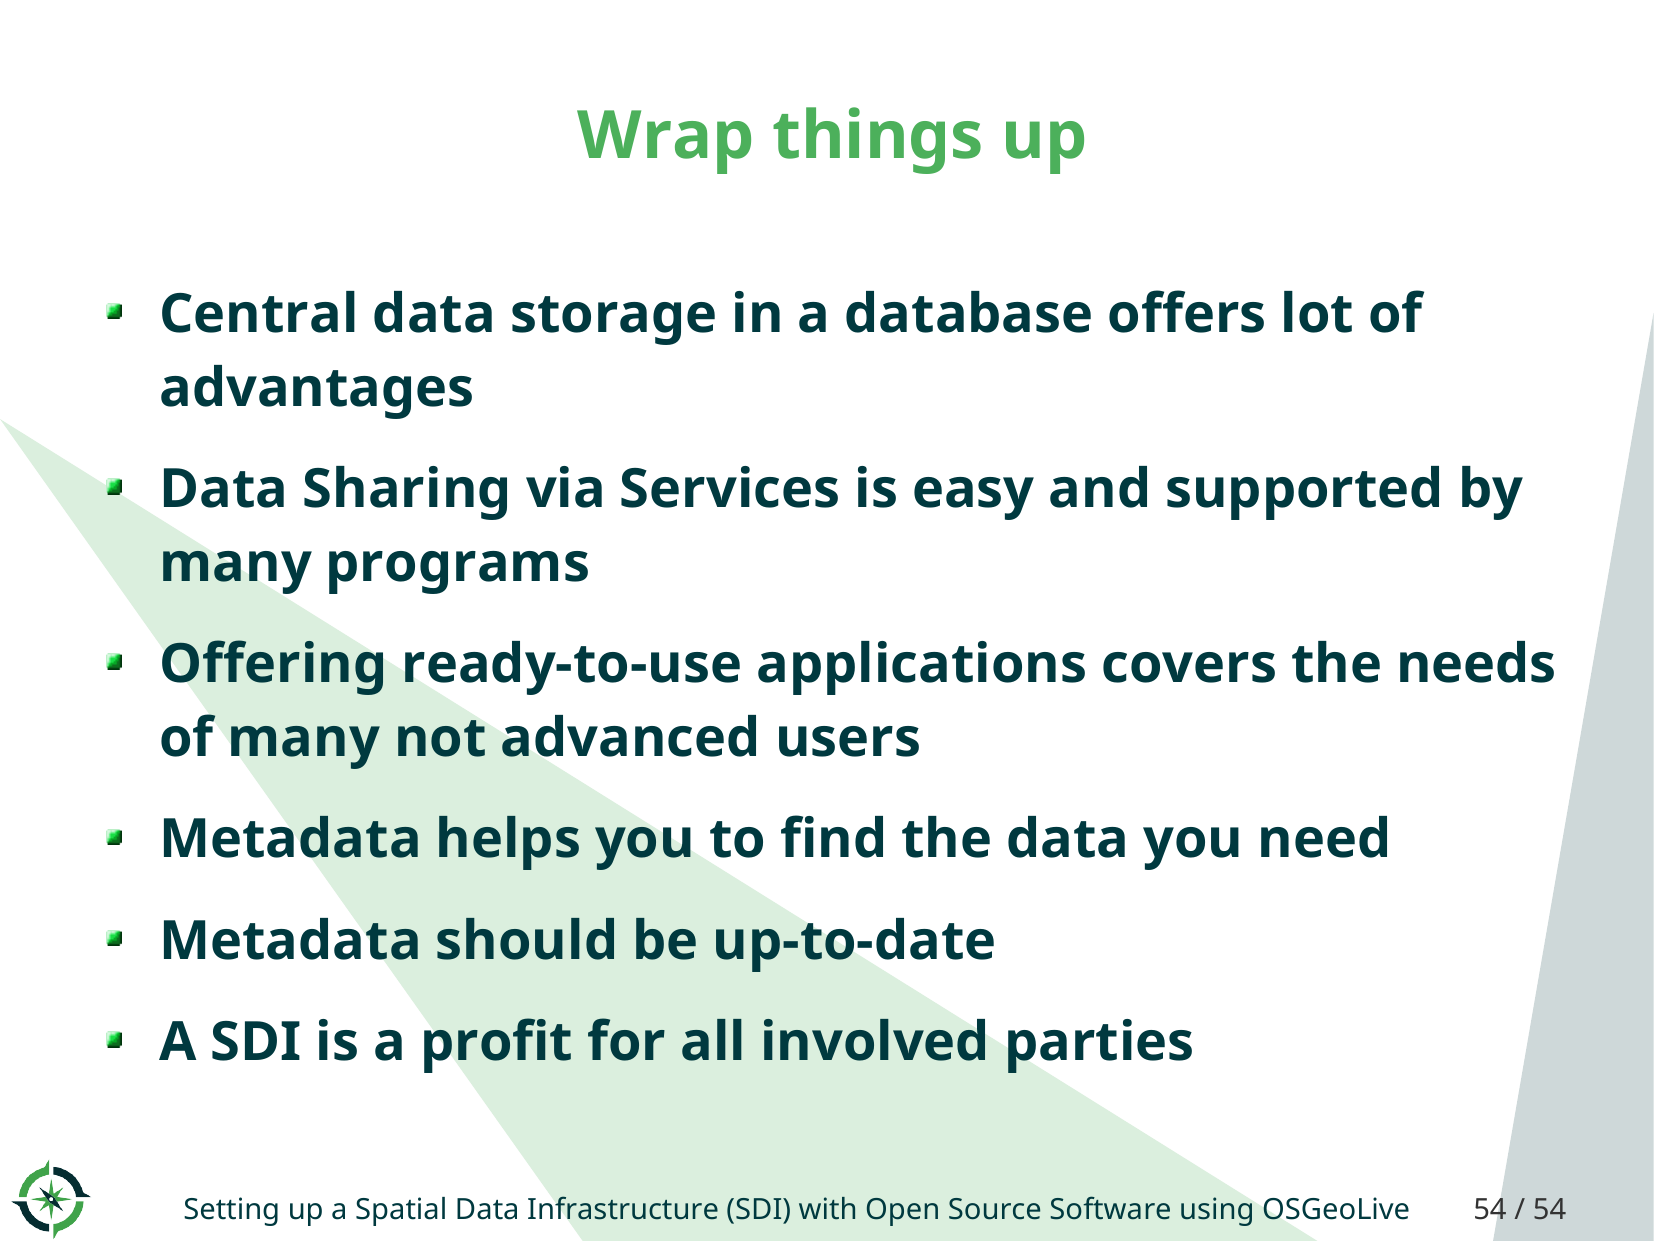

# Wrap things up
Central data storage in a database offers lot of advantages
Data Sharing via Services is easy and supported by many programs
Offering ready-to-use applications covers the needs of many not advanced users
Metadata helps you to find the data you need
Metadata should be up-to-date
A SDI is a profit for all involved parties